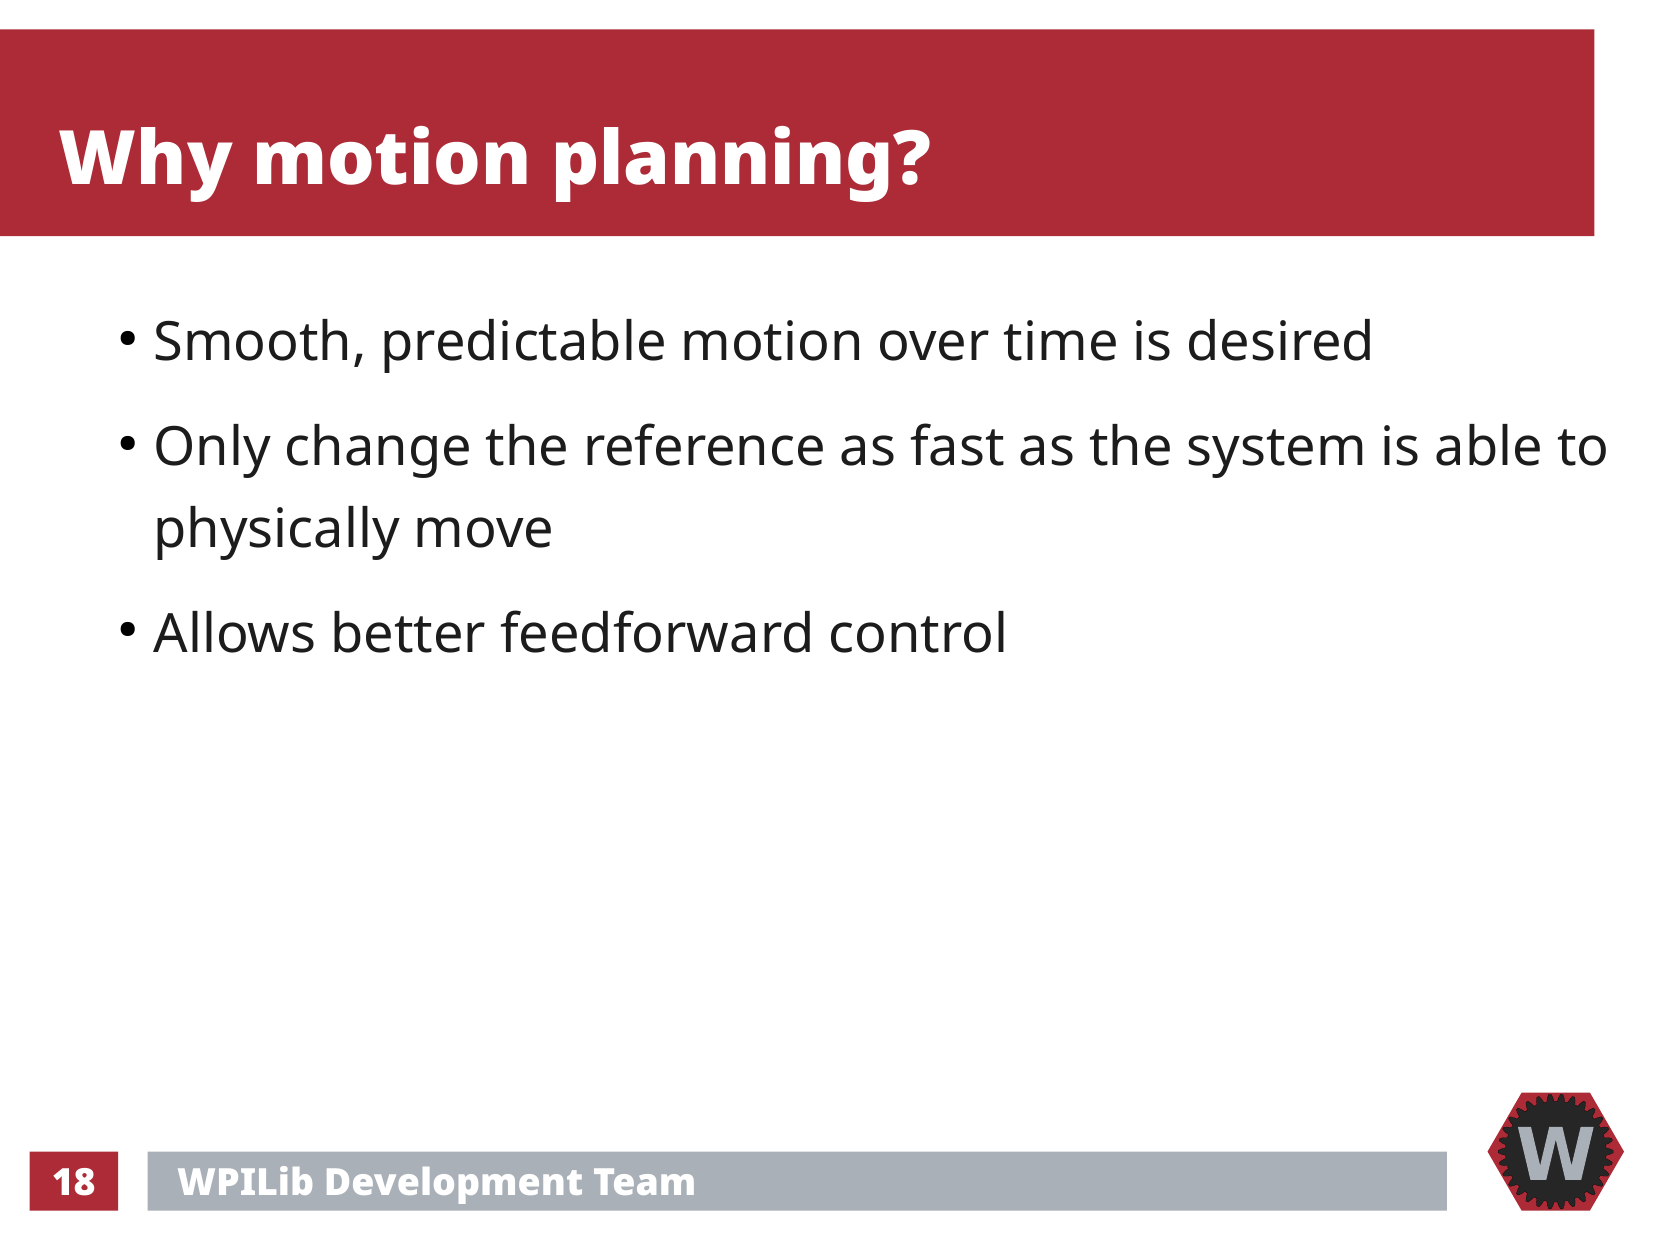

# Why motion planning?
Smooth, predictable motion over time is desired
Only change the reference as fast as the system is able to physically move
Allows better feedforward control